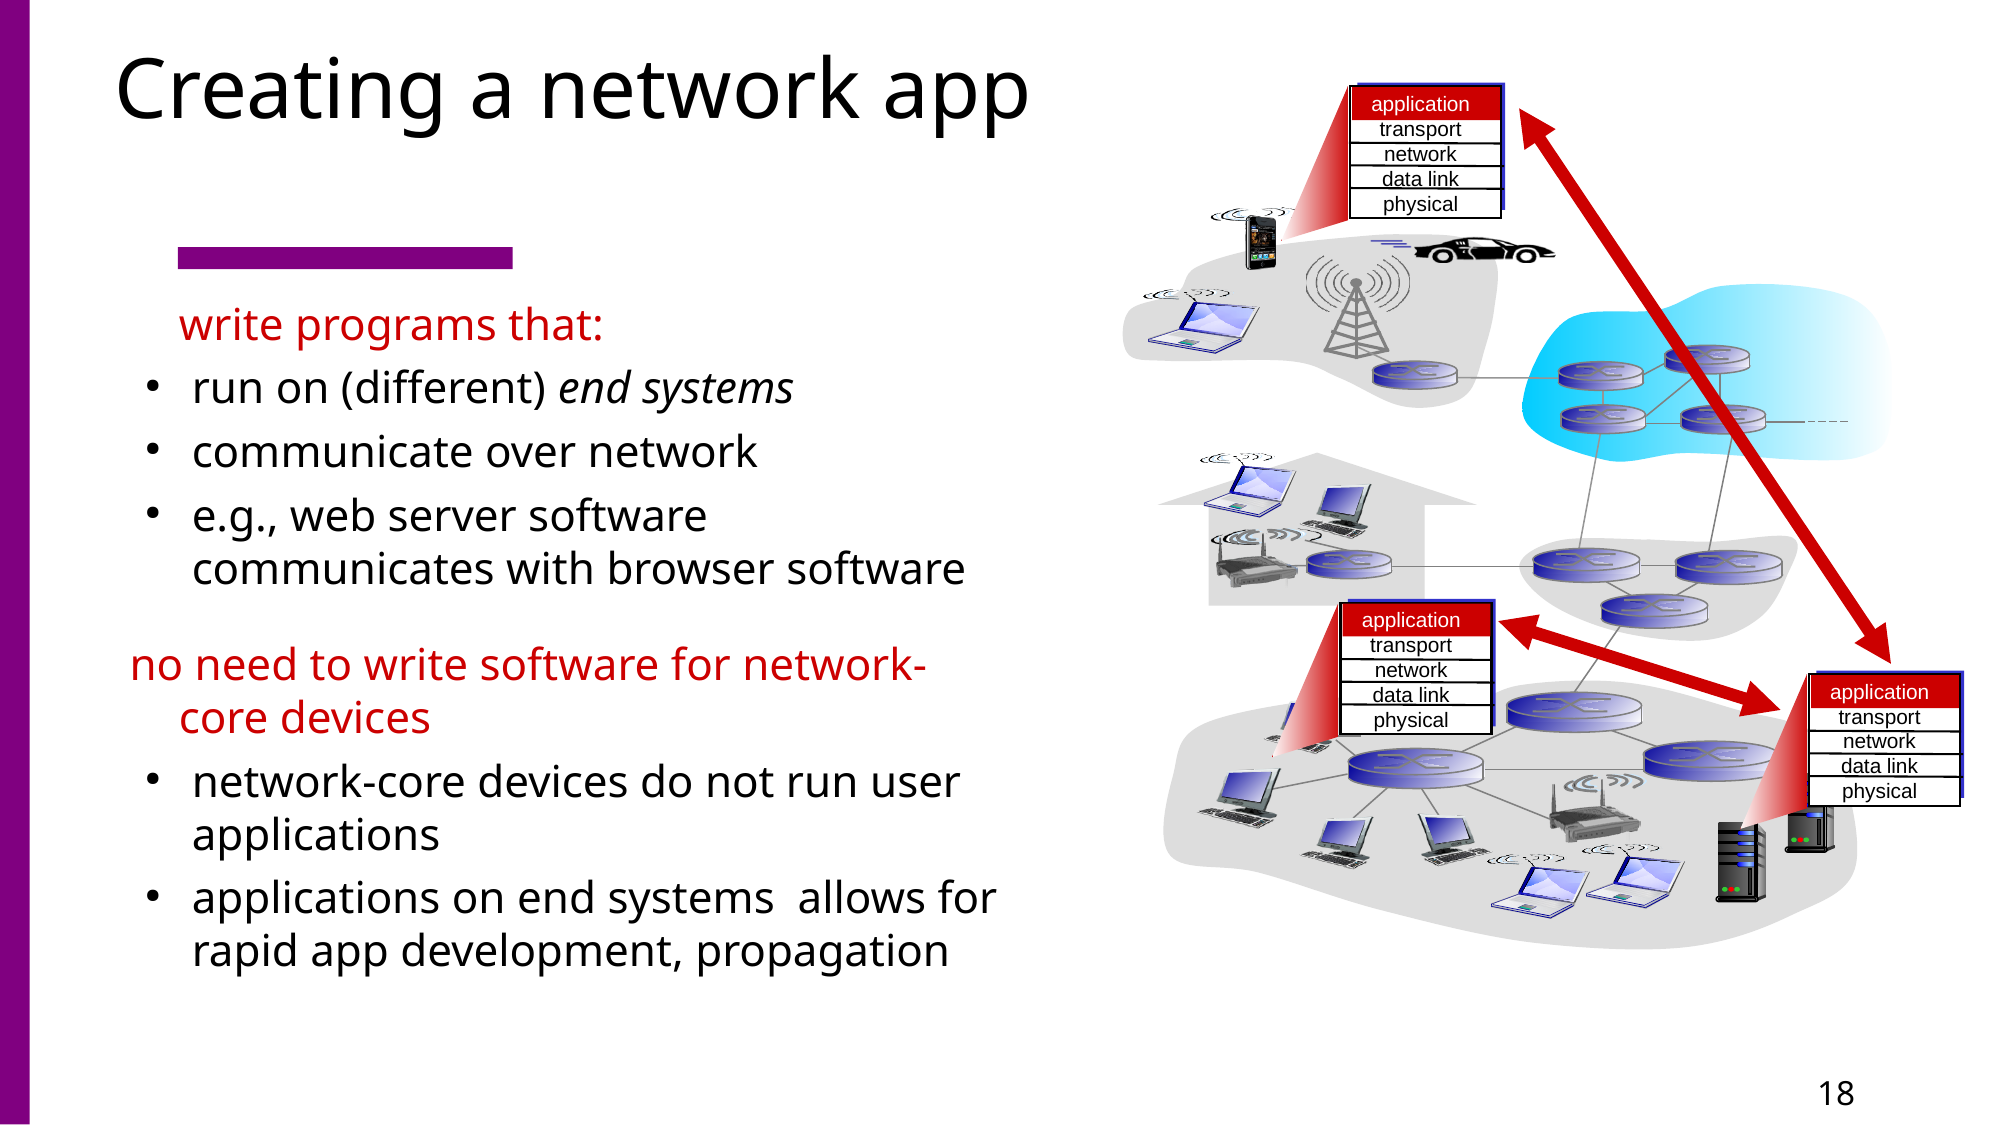

# Creating a network app
application
transport
network
data link
physical
write programs that:
run on (different) end systems
communicate over network
e.g., web server software communicates with browser software
no need to write software for network-core devices
network-core devices do not run user applications
applications on end systems allows for rapid app development, propagation
application
transport
network
data link
physical
application
transport
network
data link
physical